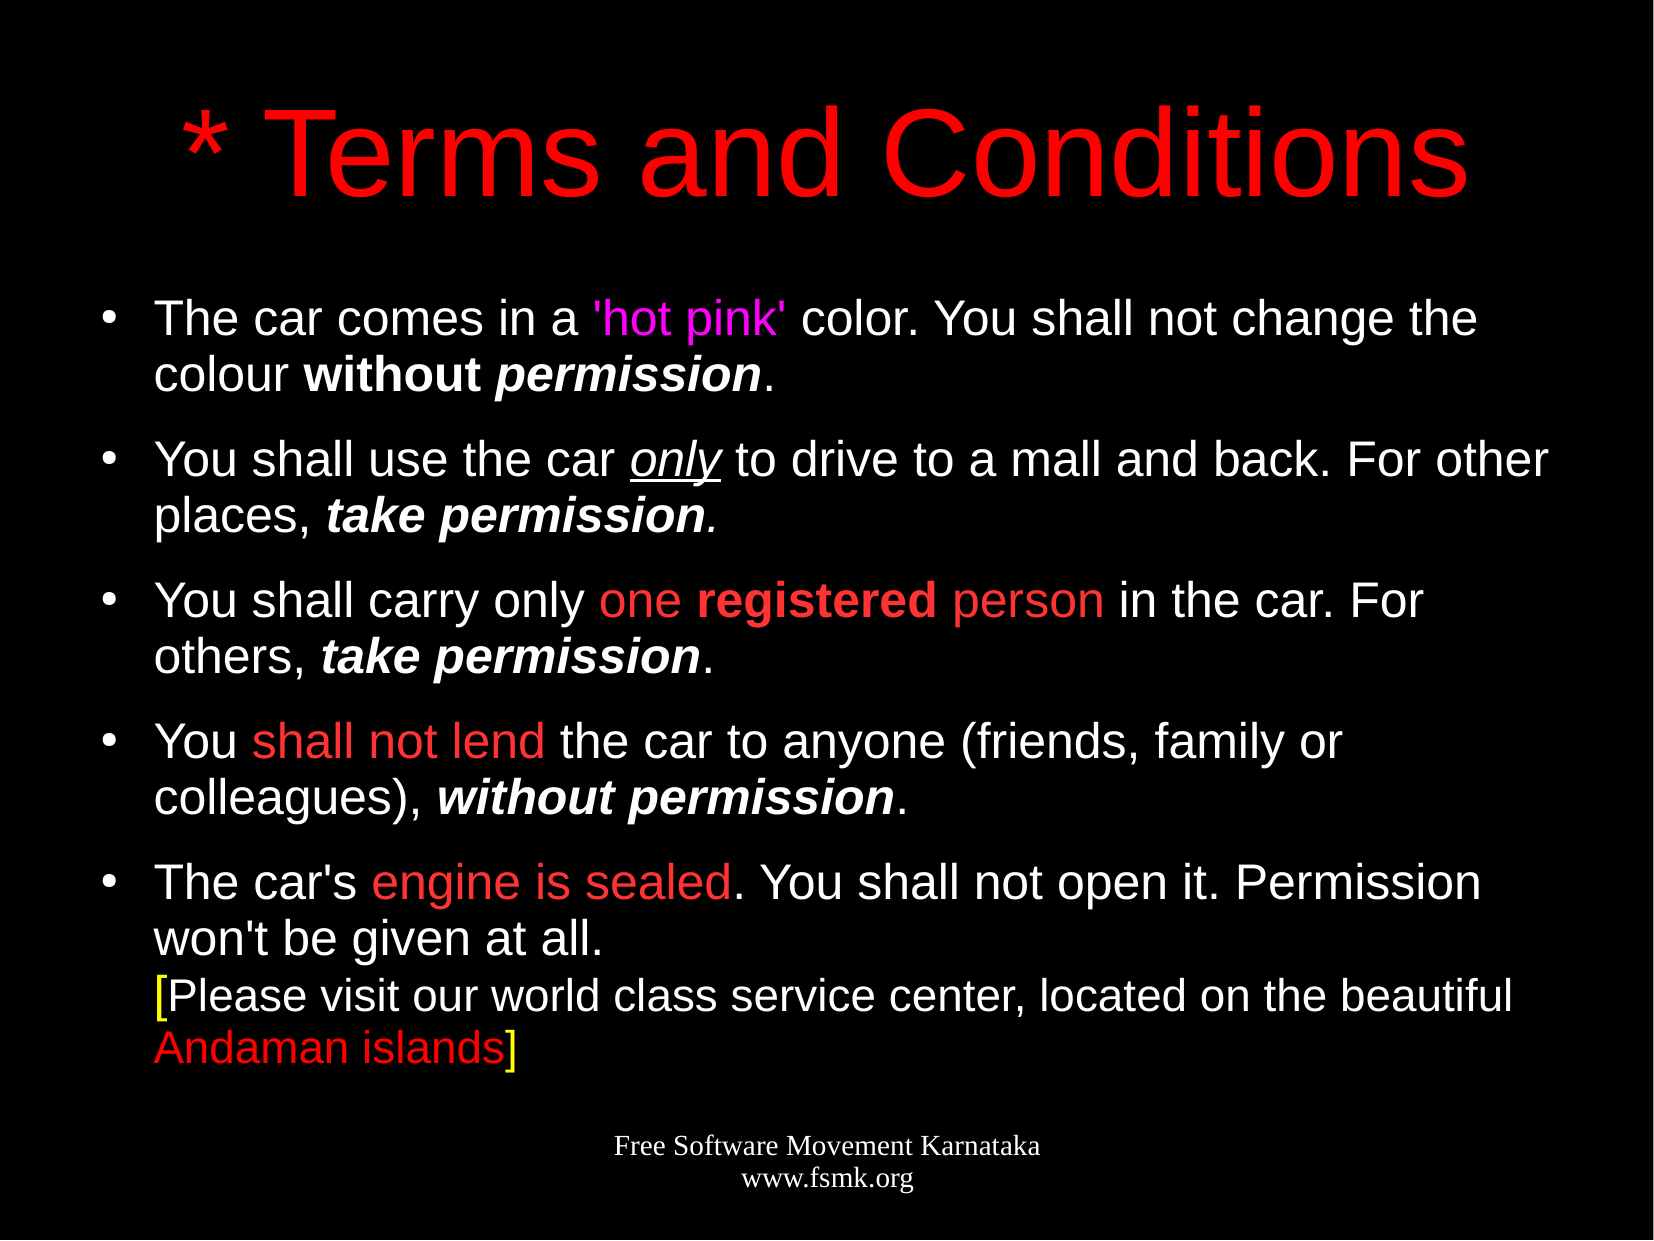

# * Terms and Conditions
The car comes in a 'hot pink' color. You shall not change the colour without permission.
You shall use the car only to drive to a mall and back. For other places, take permission.
You shall carry only one registered person in the car. For others, take permission.
You shall not lend the car to anyone (friends, family or colleagues), without permission.
The car's engine is sealed. You shall not open it. Permission won't be given at all.
[Please visit our world class service center, located on the beautiful Andaman islands]